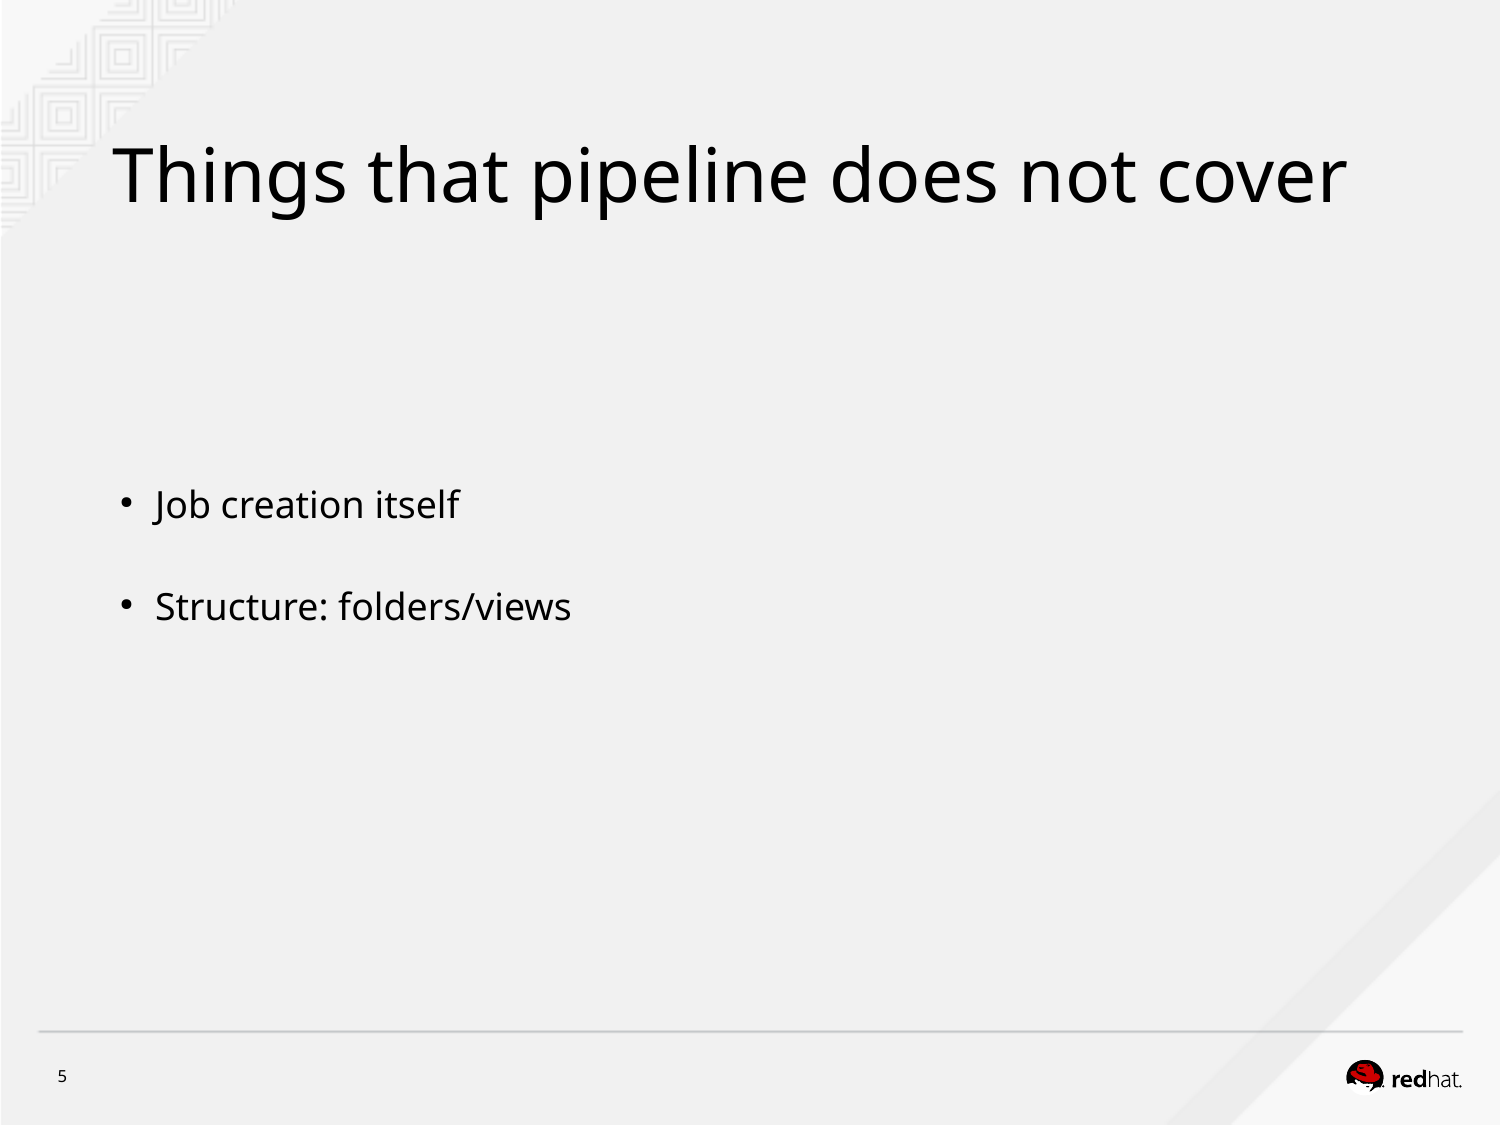

# Things that pipeline does not cover
Job creation itself
Structure: folders/views
5